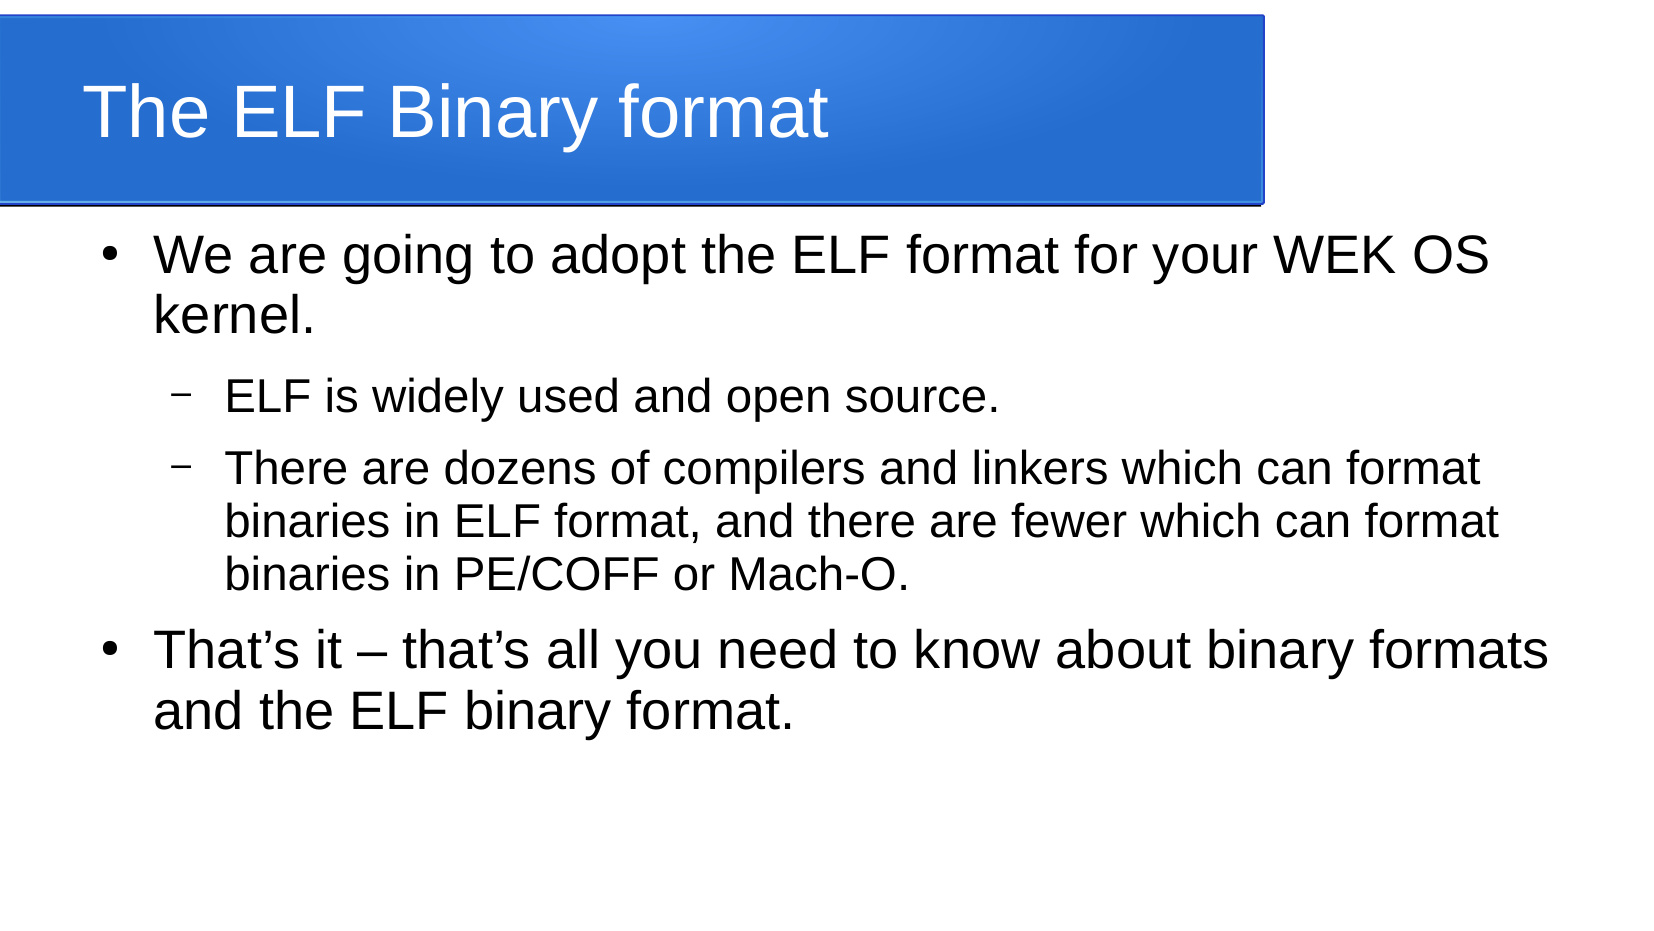

# The ELF Binary format
We are going to adopt the ELF format for your WEK OS kernel.
ELF is widely used and open source.
There are dozens of compilers and linkers which can format binaries in ELF format, and there are fewer which can format binaries in PE/COFF or Mach-O.
That’s it – that’s all you need to know about binary formats and the ELF binary format.